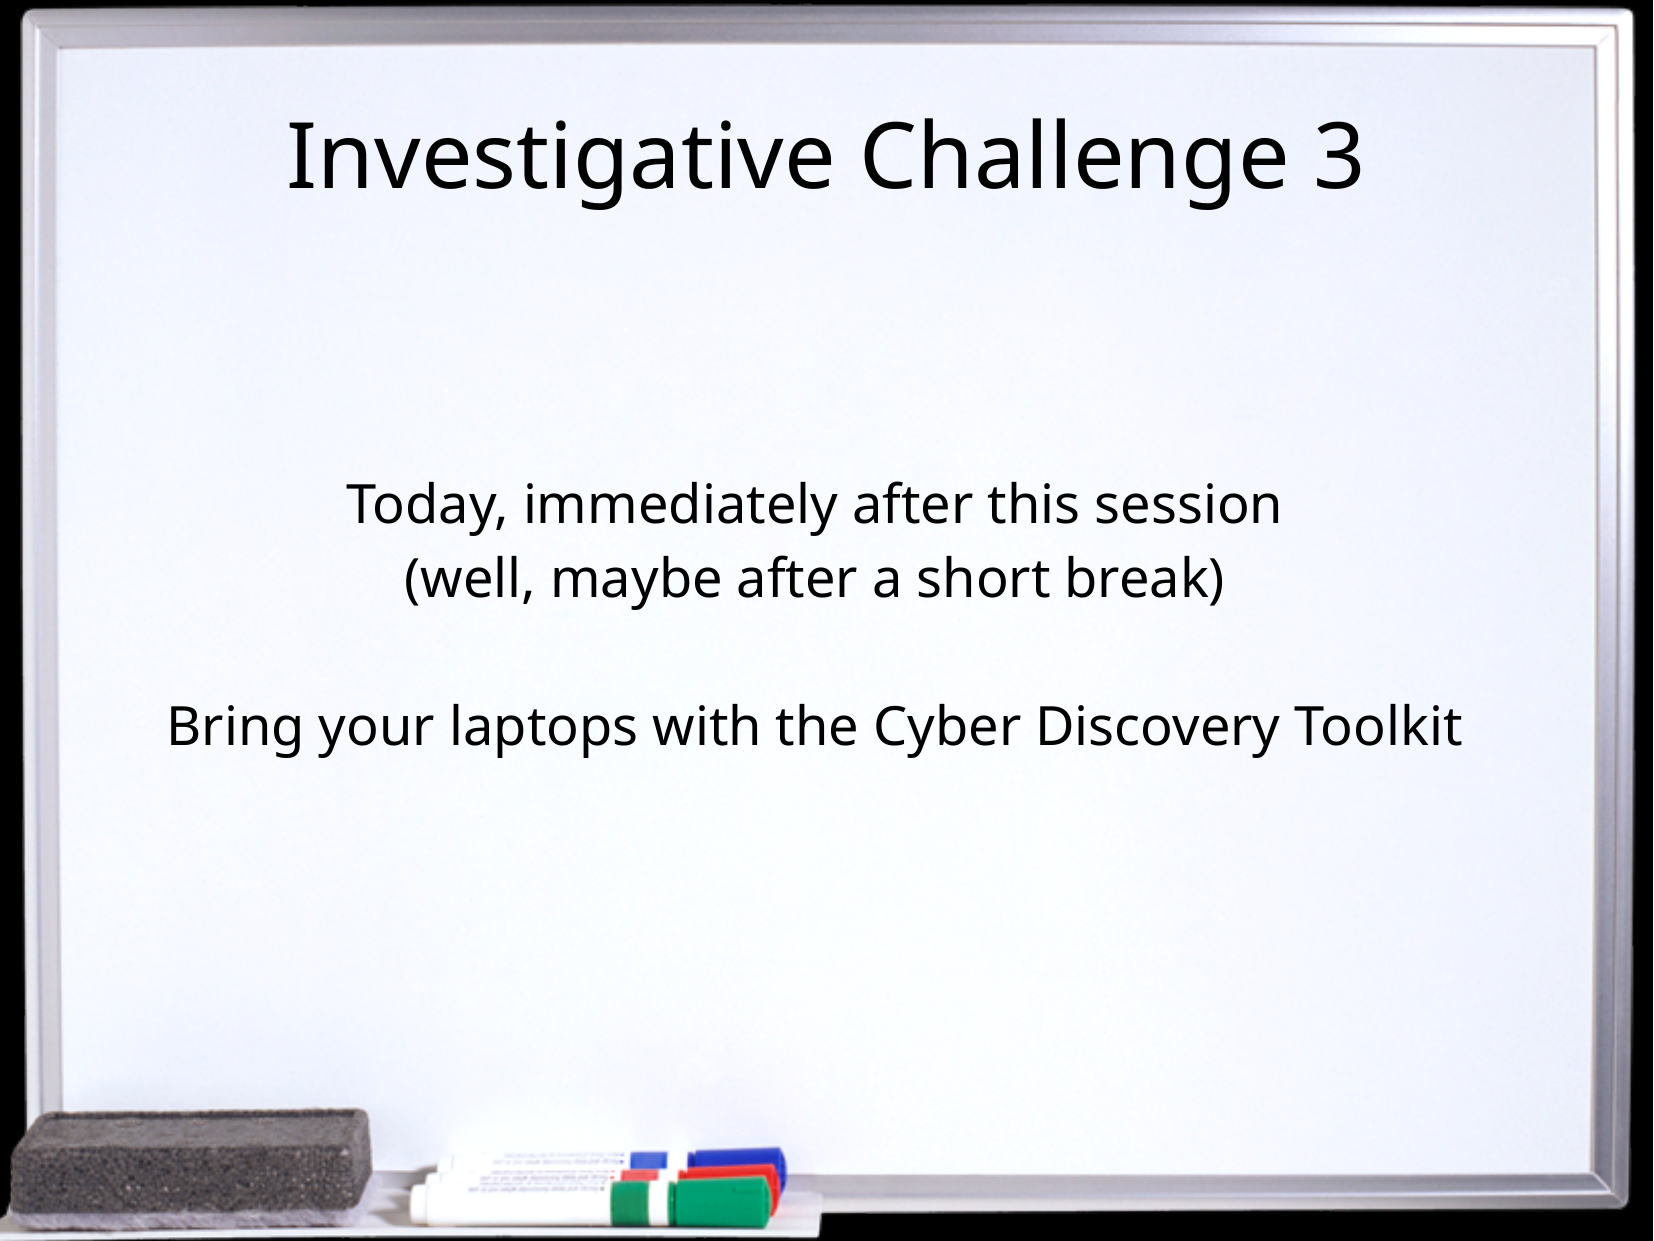

# Investigative Challenge 3
Today, immediately after this session
(well, maybe after a short break)
Bring your laptops with the Cyber Discovery Toolkit